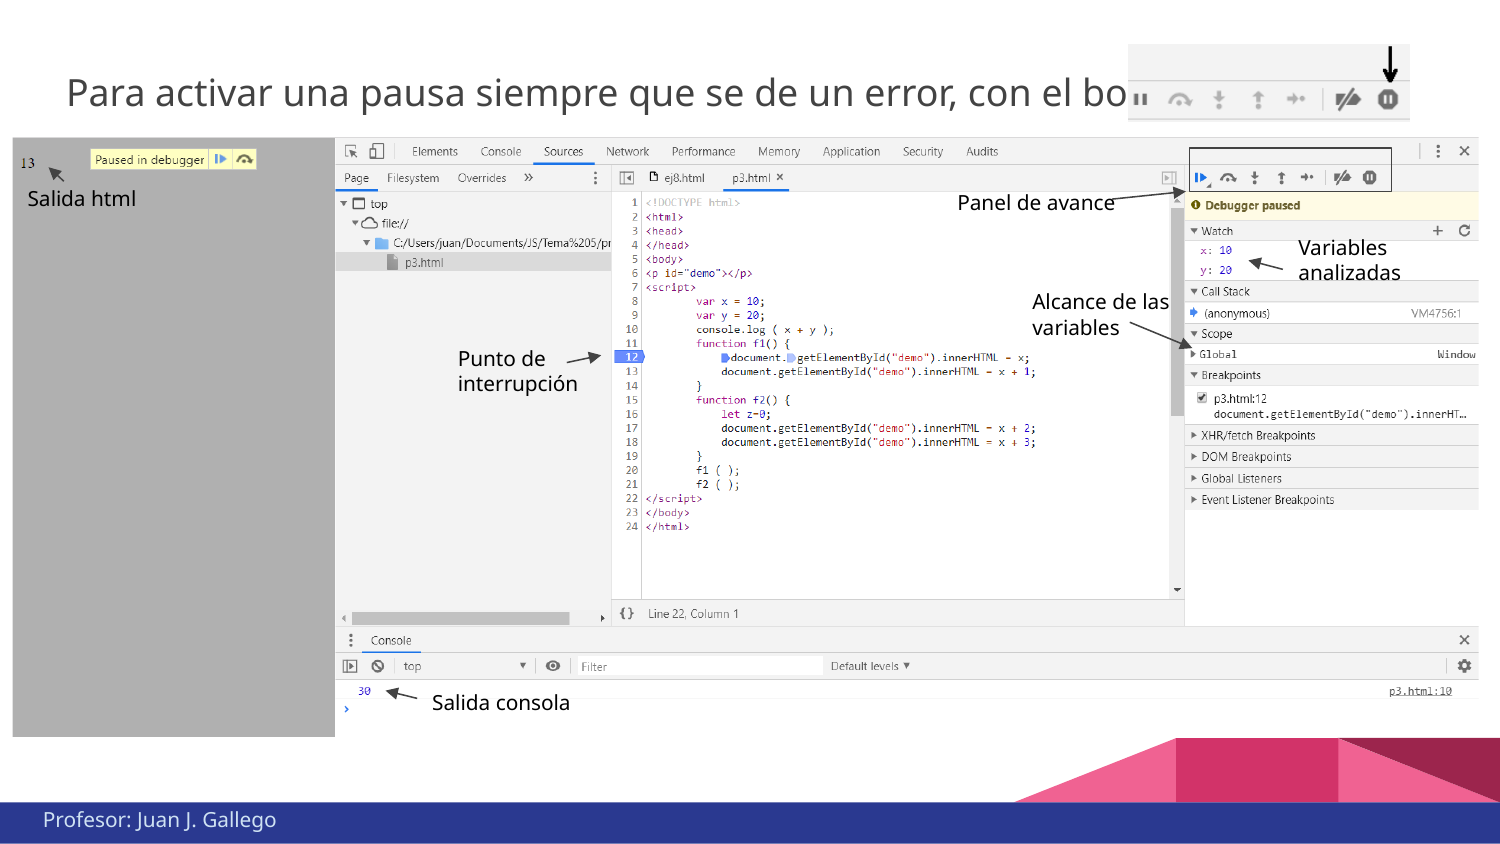

# Para activar una pausa siempre que se de un error, con el botón :
Salida html
Panel de avance
Variables analizadas
Alcance de las variables
Punto de interrupción
Salida consola